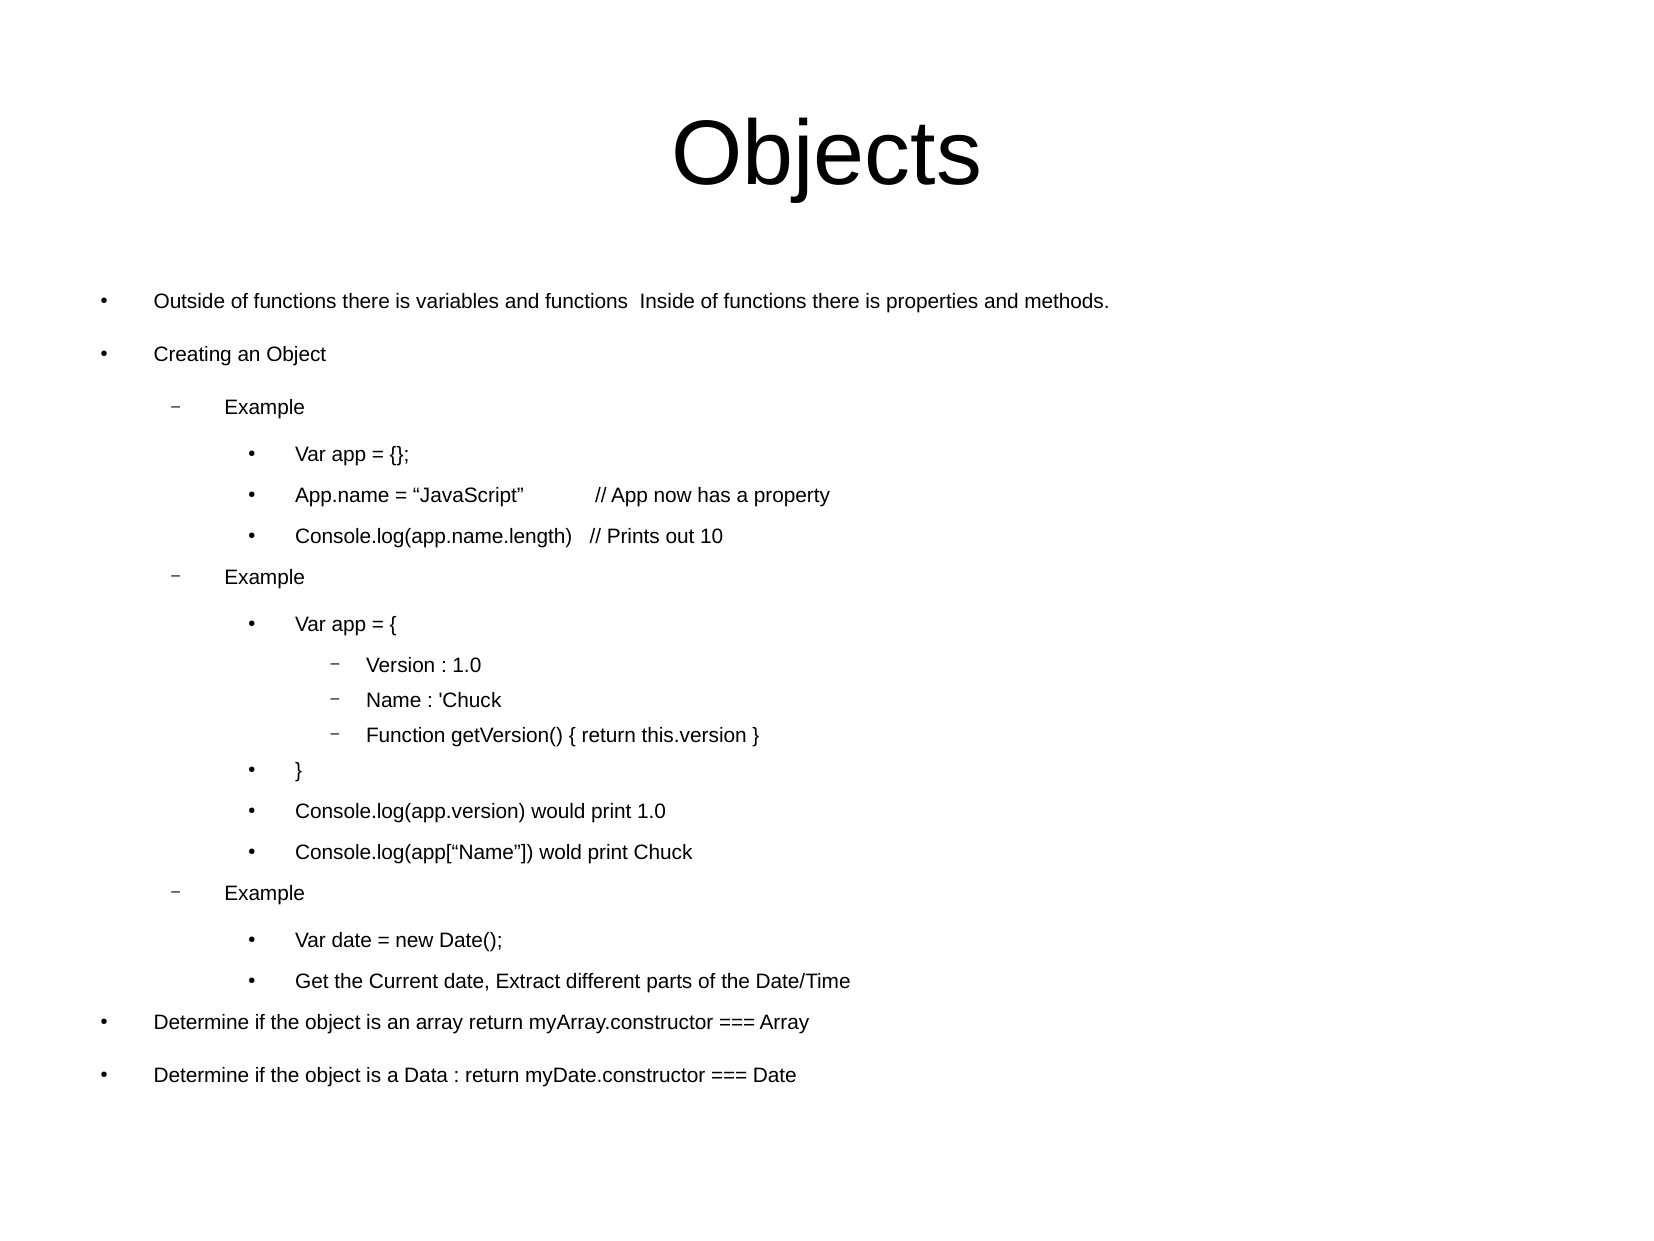

# Objects
Outside of functions there is variables and functions Inside of functions there is properties and methods.
Creating an Object
Example
Var app = {};
App.name = “JavaScript”	// App now has a property
Console.log(app.name.length) // Prints out 10
Example
Var app = {
Version : 1.0
Name : 'Chuck
Function getVersion() { return this.version }
}
Console.log(app.version) would print 1.0
Console.log(app[“Name”]) wold print Chuck
Example
Var date = new Date();
Get the Current date, Extract different parts of the Date/Time
Determine if the object is an array return myArray.constructor === Array
Determine if the object is a Data : return myDate.constructor === Date